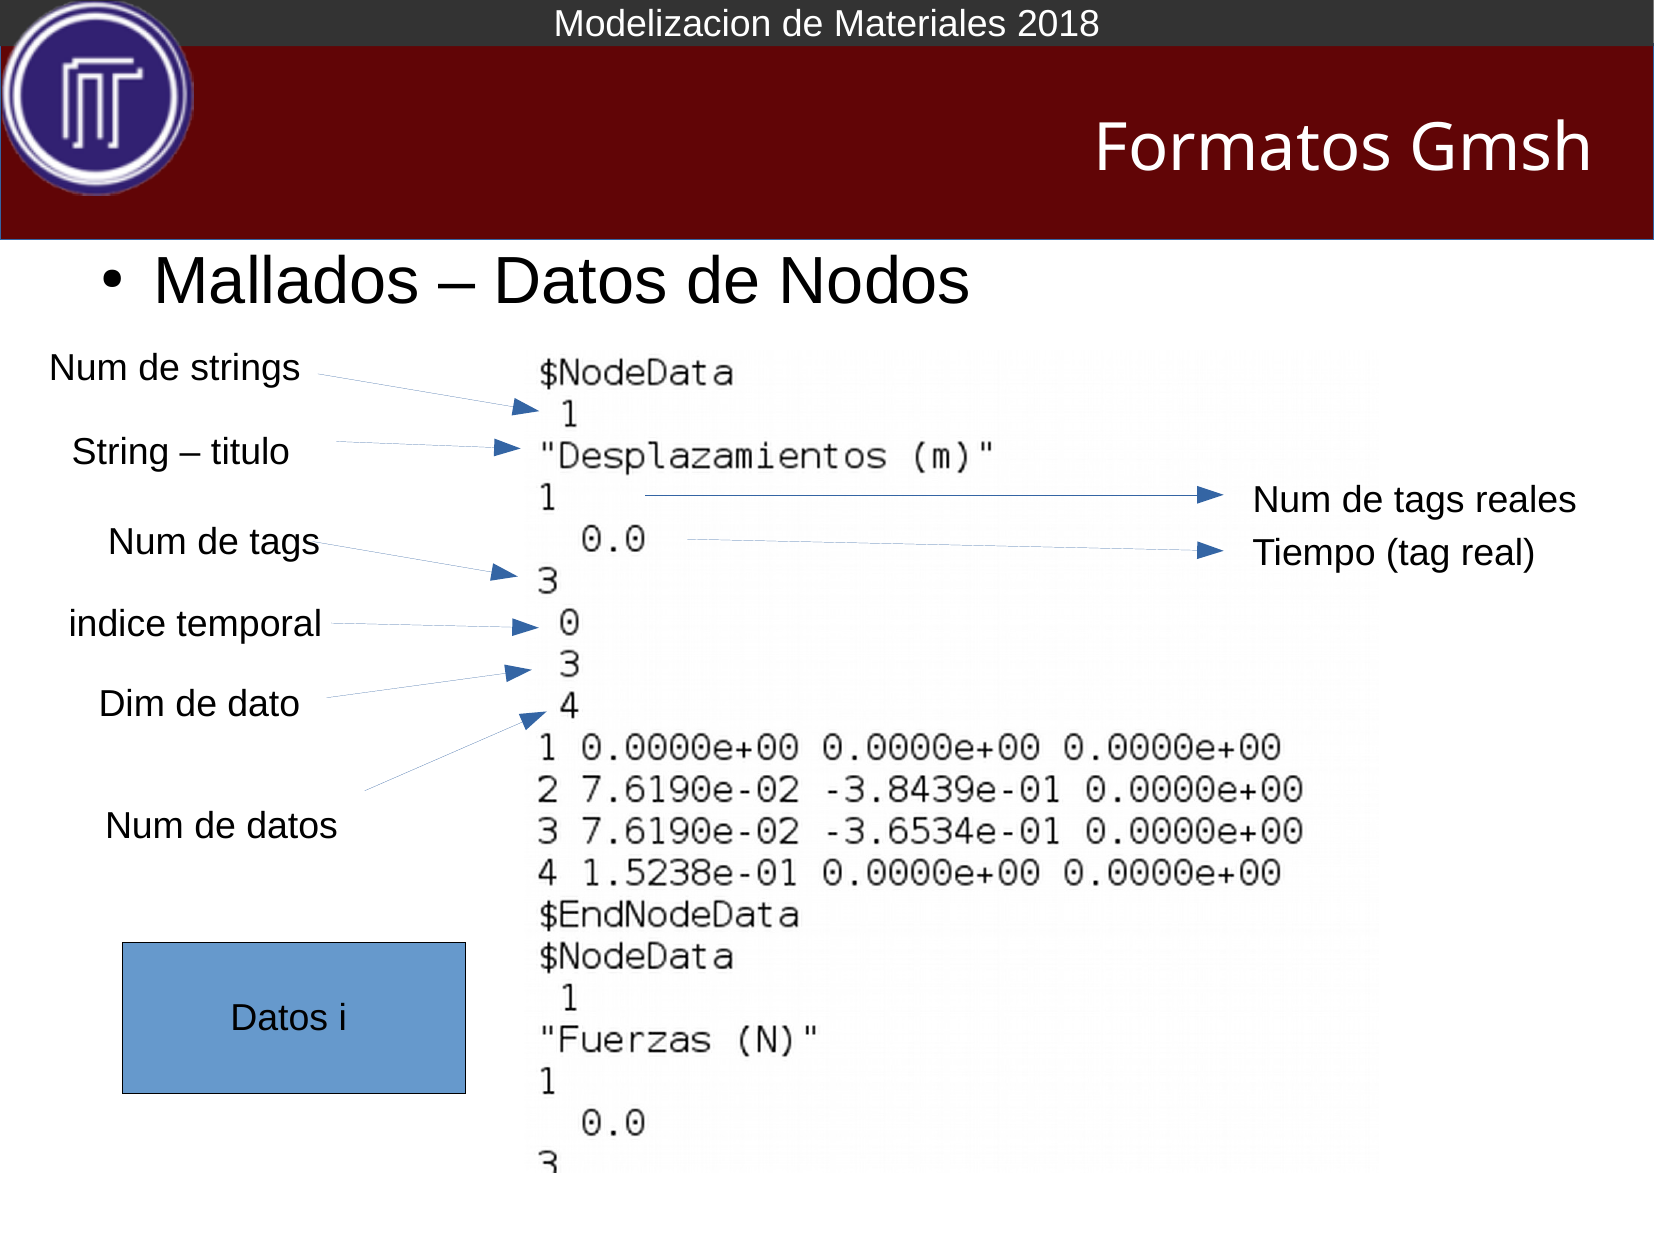

# Formatos Gmsh
Mallados – Datos de Nodos
Num de strings
String – titulo
Num de tags reales
Num de tags
Tiempo (tag real)
indice temporal
Dim de dato
Num de datos
Datos i